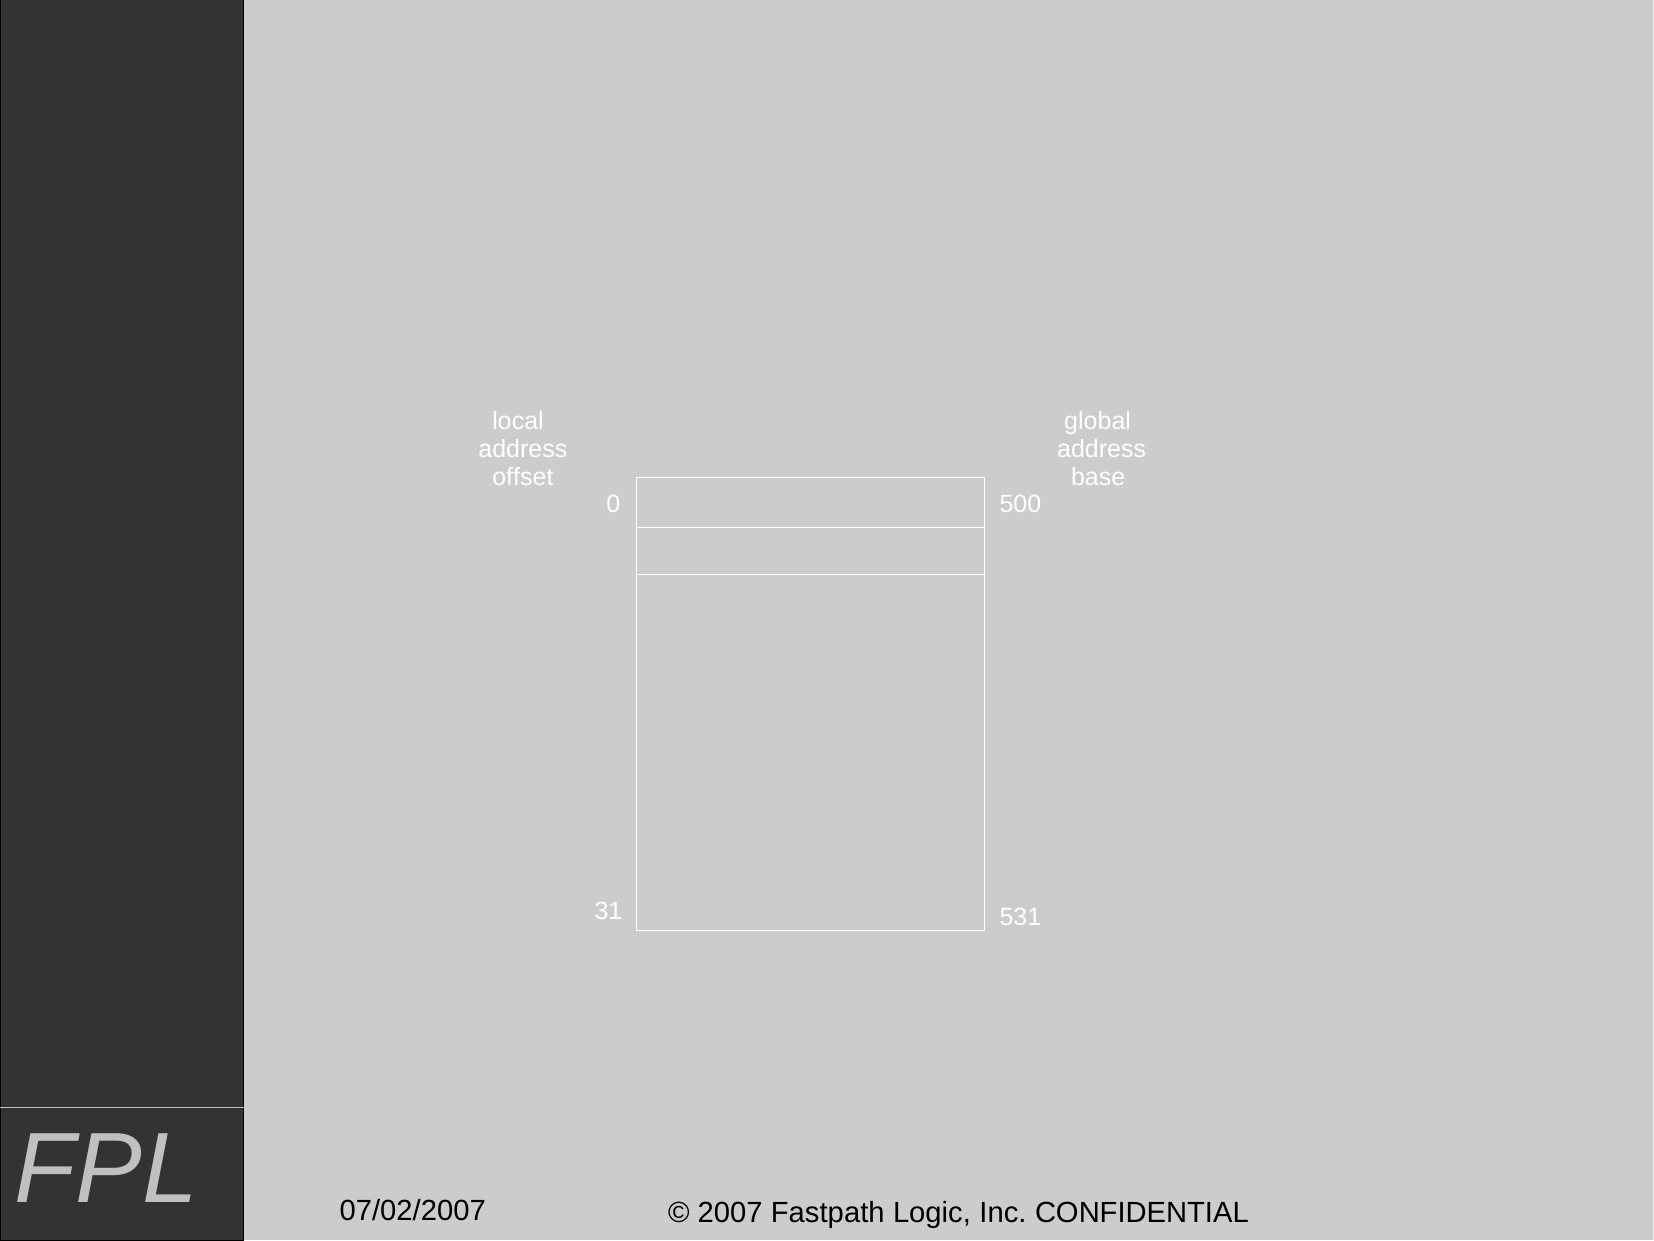

#
 local
address
 offset
 global
address
 base
0
500
31
531
07/02/2007
© 2007 FASTPATH LOGIC INC.